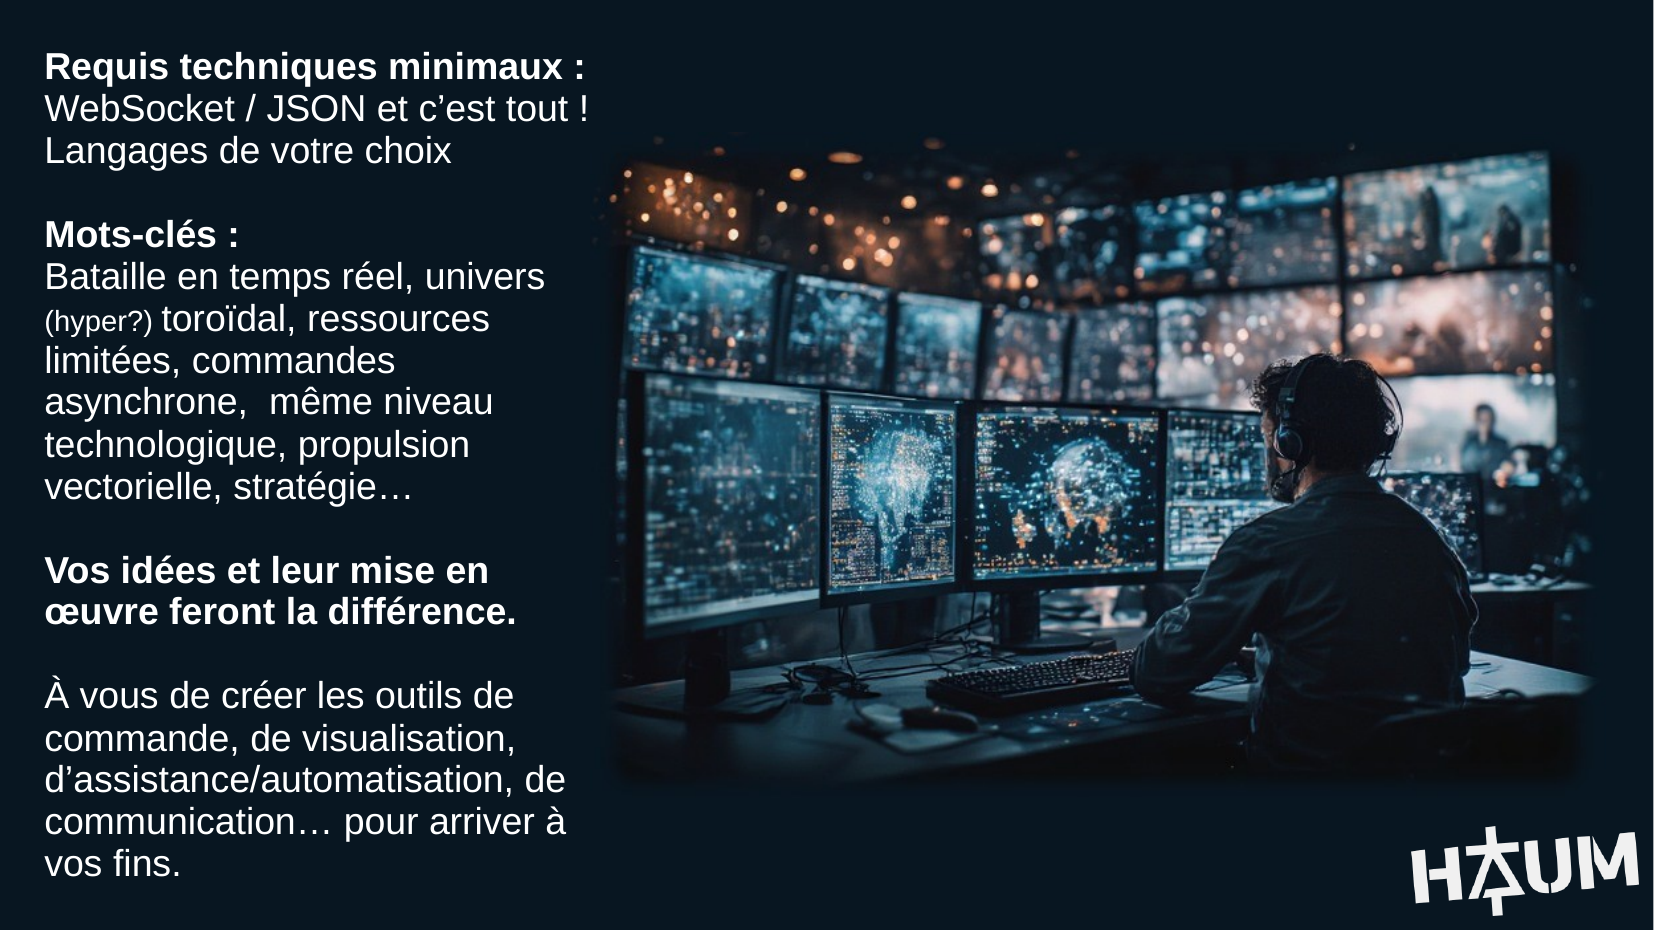

Requis techniques minimaux : WebSocket / JSON et c’est tout !
Langages de votre choix
Mots-clés :
Bataille en temps réel, univers (hyper?) toroïdal, ressources limitées, commandes asynchrone, même niveau technologique, propulsion vectorielle, stratégie…
Vos idées et leur mise en œuvre feront la différence.
À vous de créer les outils de commande, de visualisation, d’assistance/automatisation, de communication… pour arriver à vos fins.